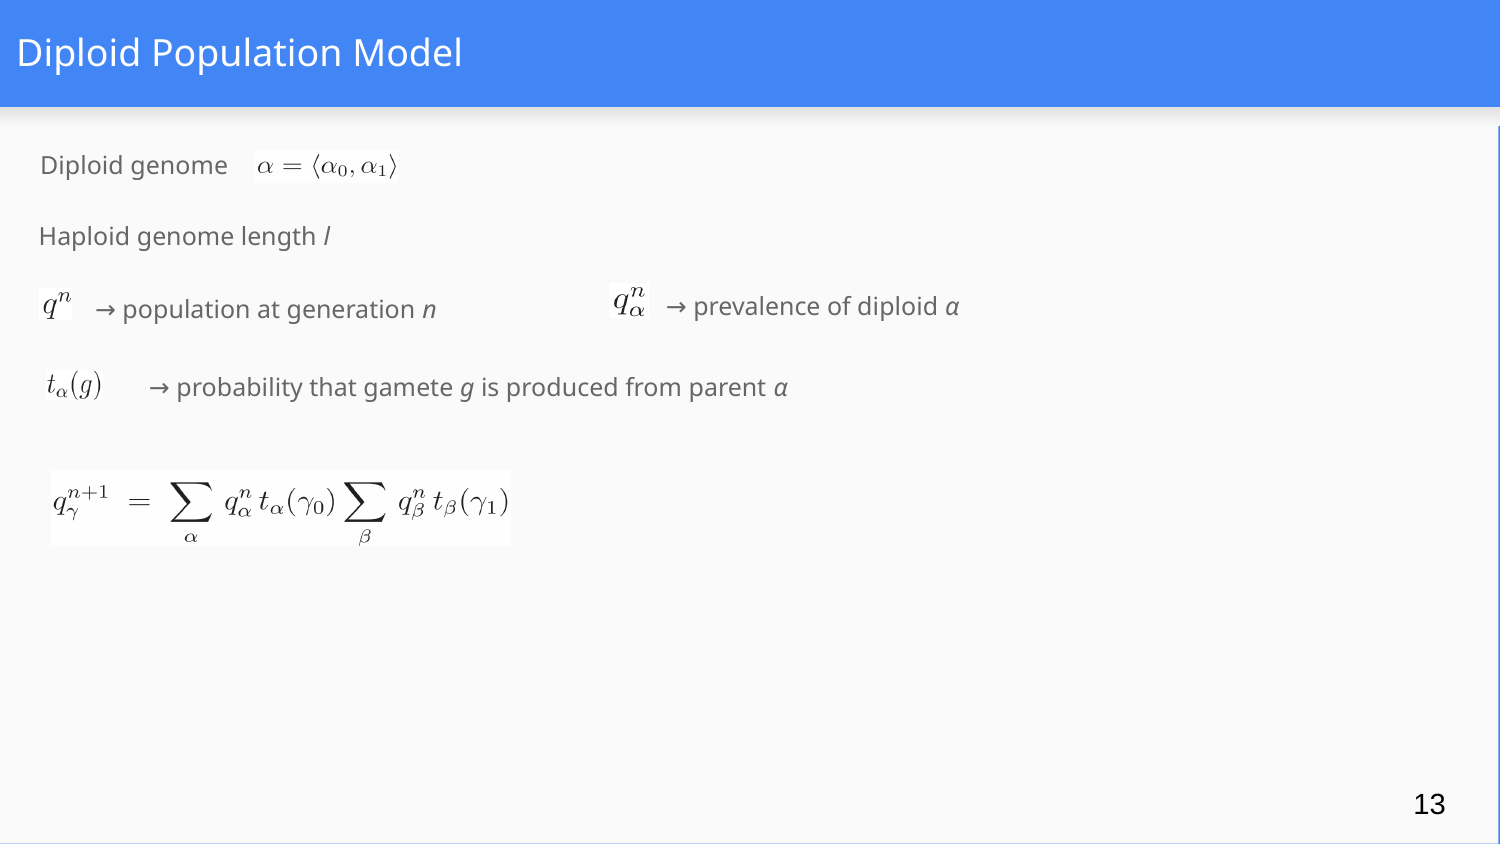

# Diploid Population Model
Diploid genome
Haploid genome length l
→ prevalence of diploid α
→ population at generation n
→ probability that gamete g is produced from parent α
13